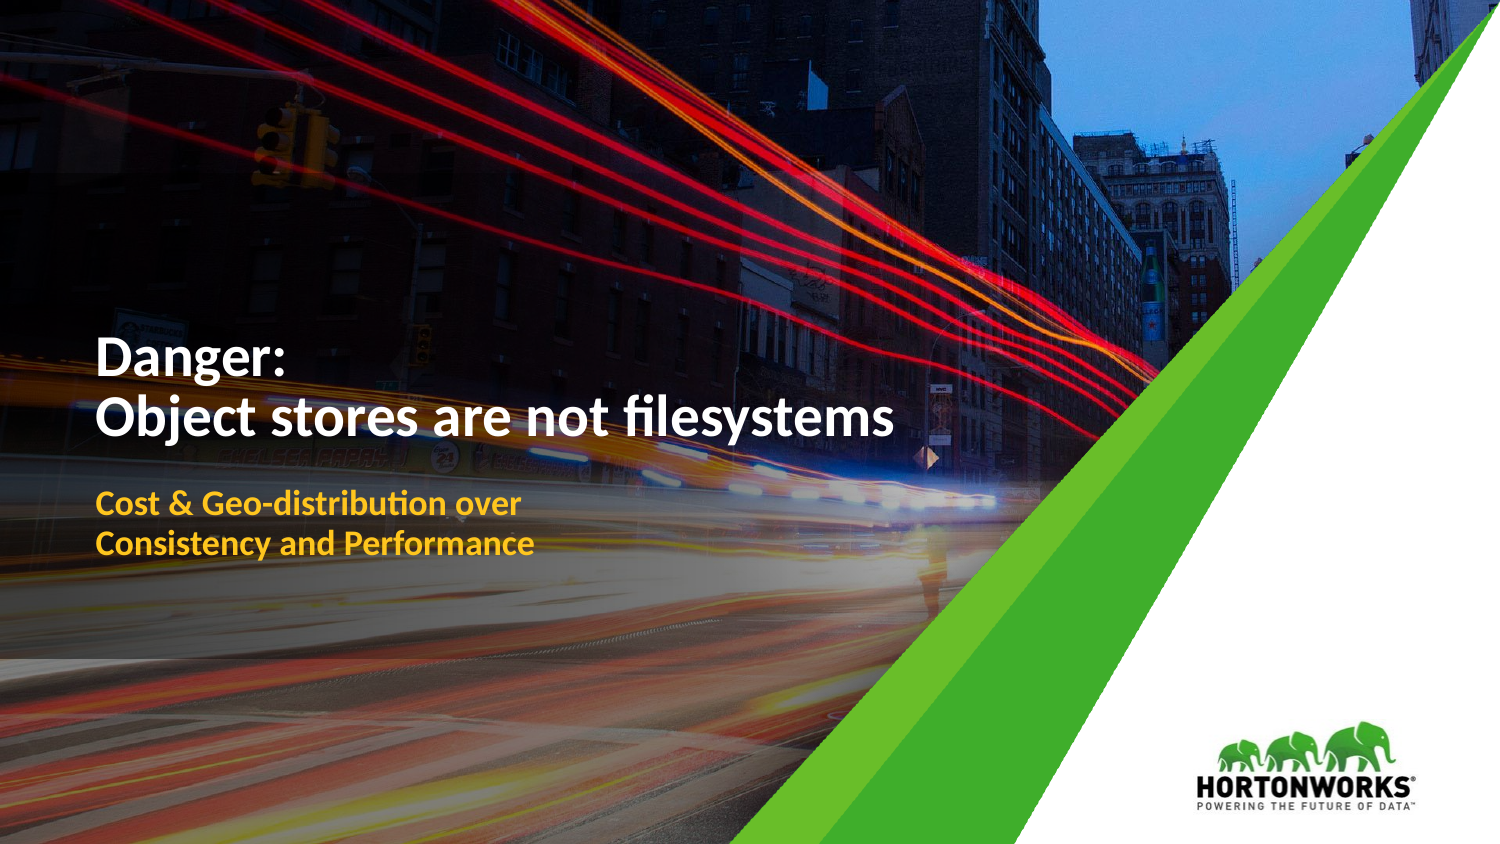

# Danger: Object stores are not filesystems
Cost & Geo-distribution over
Consistency and Performance